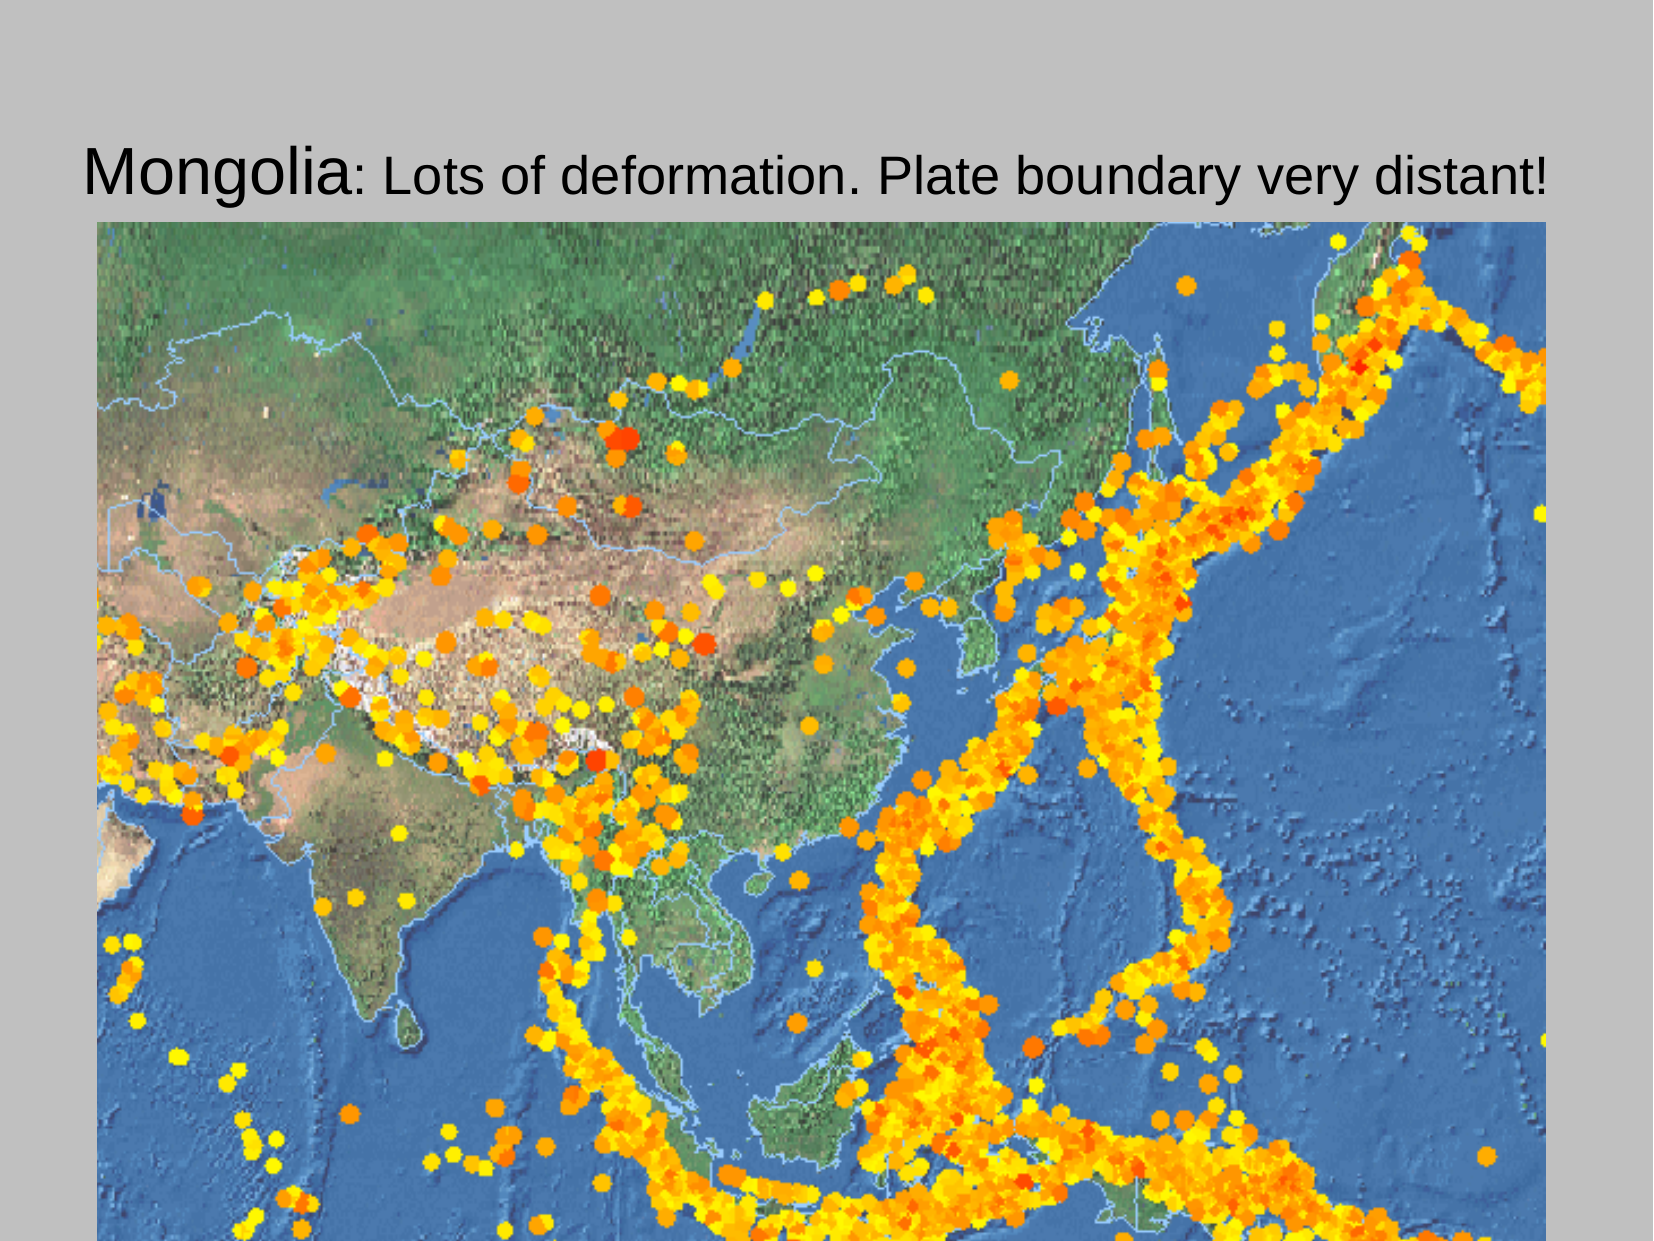

# Mongolia: Lots of deformation. Plate boundary very distant!